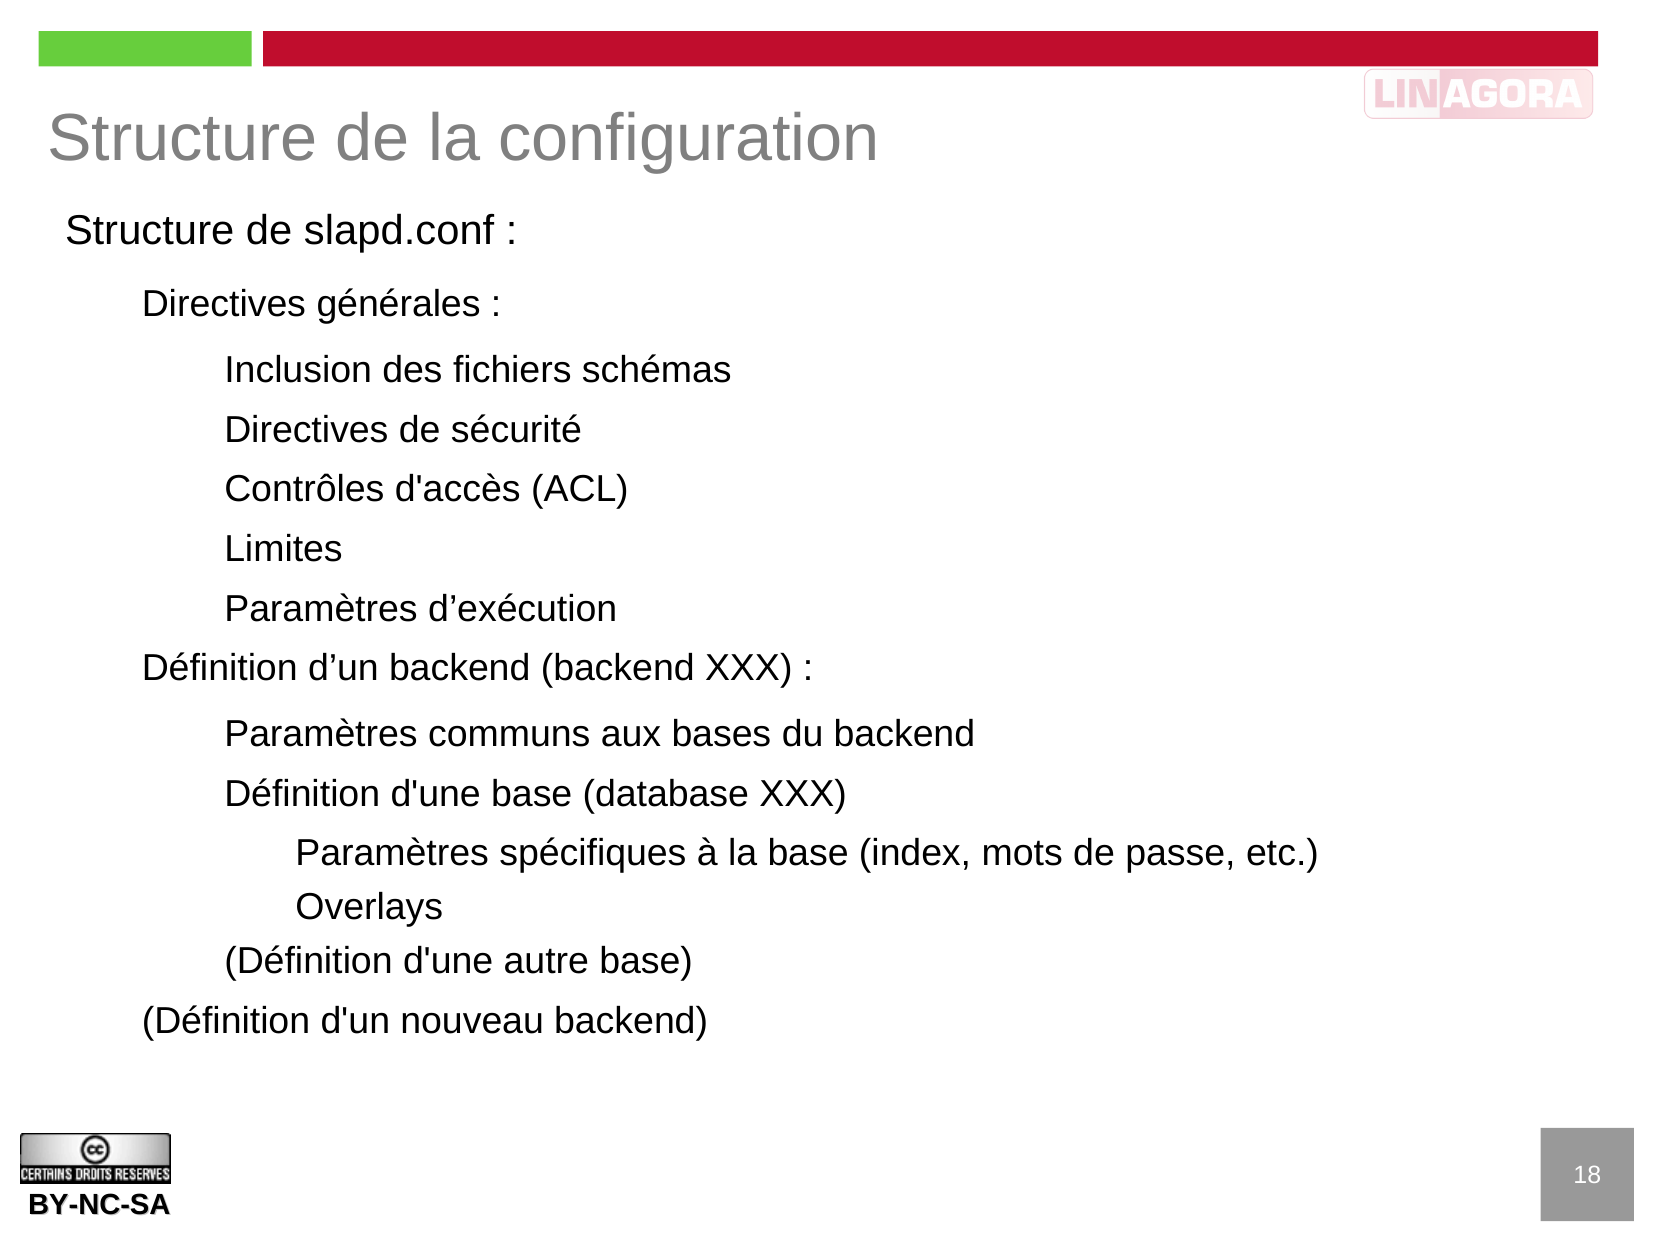

# Structure de la configuration
Structure de slapd.conf :
Directives générales :
Inclusion des fichiers schémas
Directives de sécurité
Contrôles d'accès (ACL)
Limites
Paramètres d’exécution
Définition d’un backend (backend XXX) :
Paramètres communs aux bases du backend
Définition d'une base (database XXX)
Paramètres spécifiques à la base (index, mots de passe, etc.)
Overlays
(Définition d'une autre base)
(Définition d'un nouveau backend)